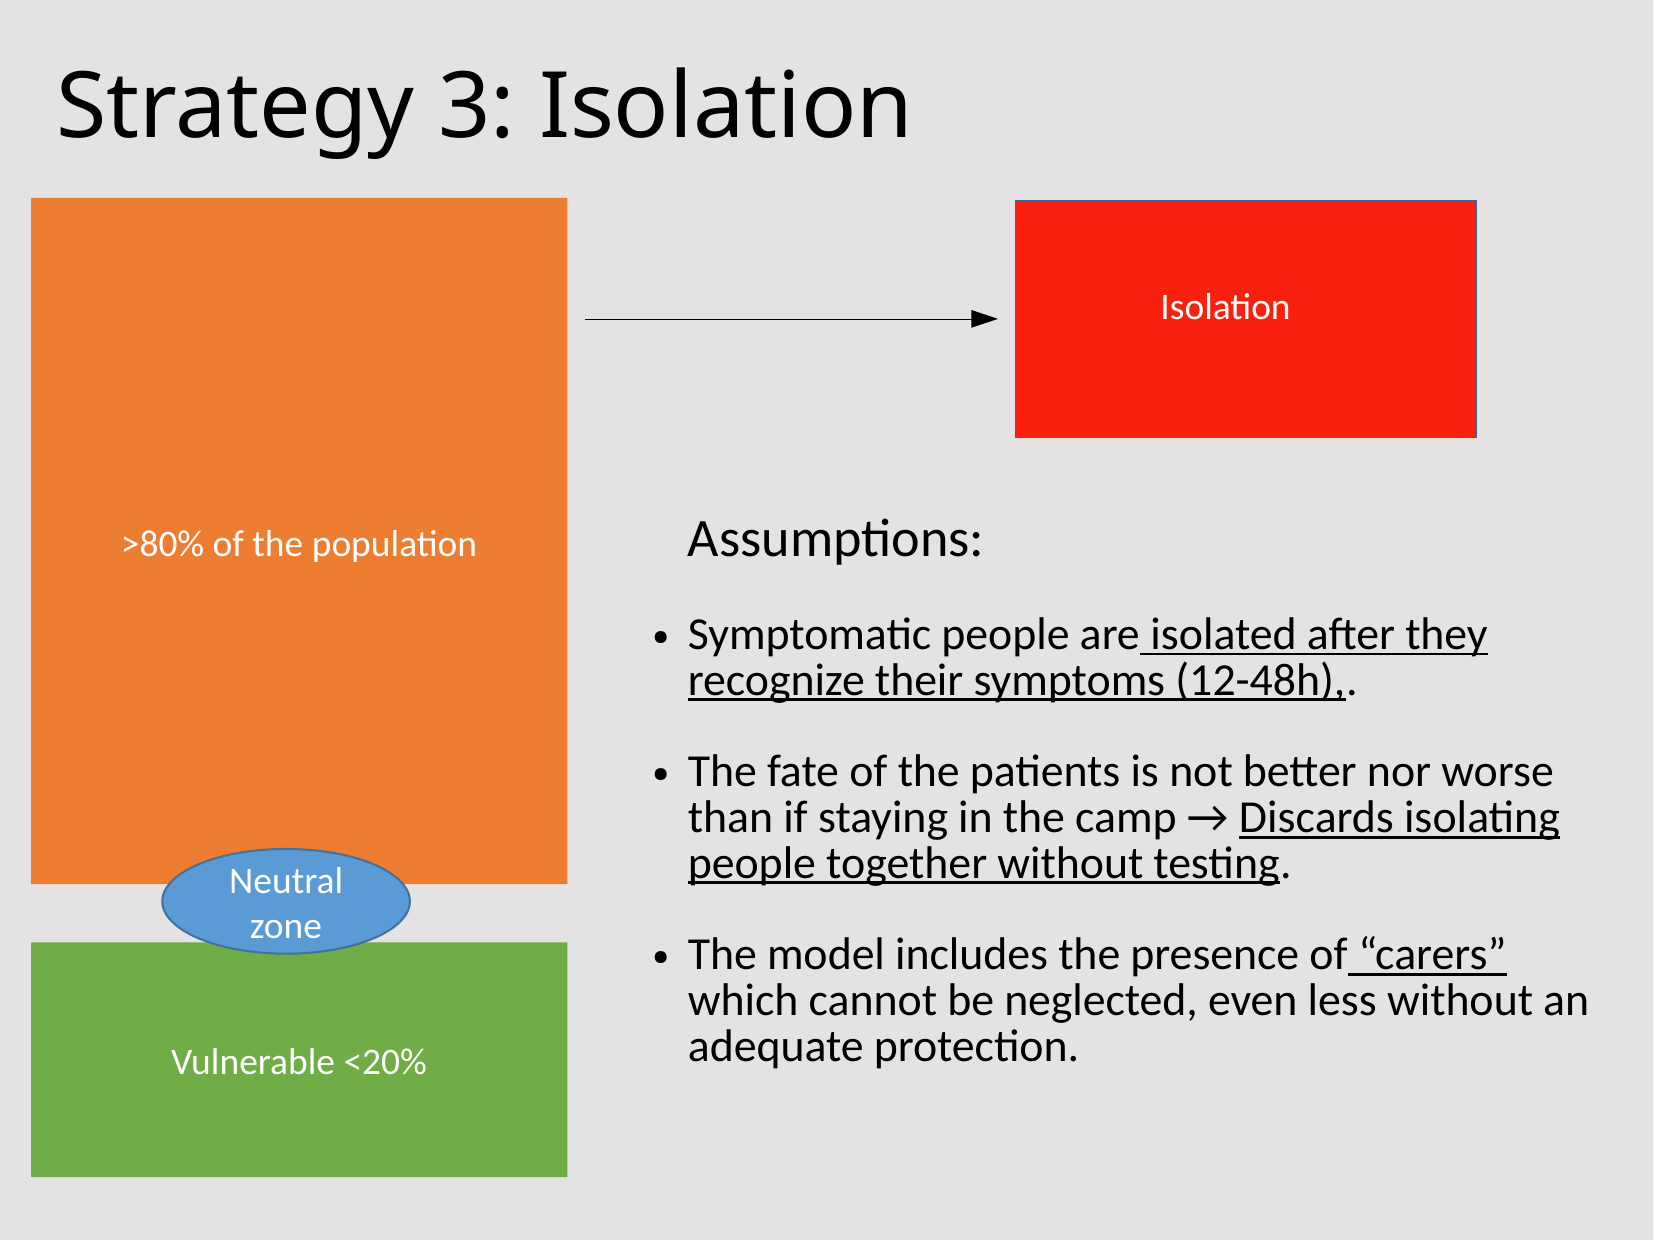

Strategy 3: Isolation
>80% of the population
Isolation
Assumptions:
Symptomatic people are isolated after they recognize their symptoms (12-48h),.
The fate of the patients is not better nor worse than if staying in the camp → Discards isolating people together without testing.
The model includes the presence of “carers” which cannot be neglected, even less without an adequate protection.
Neutral zone
Vulnerable <20%